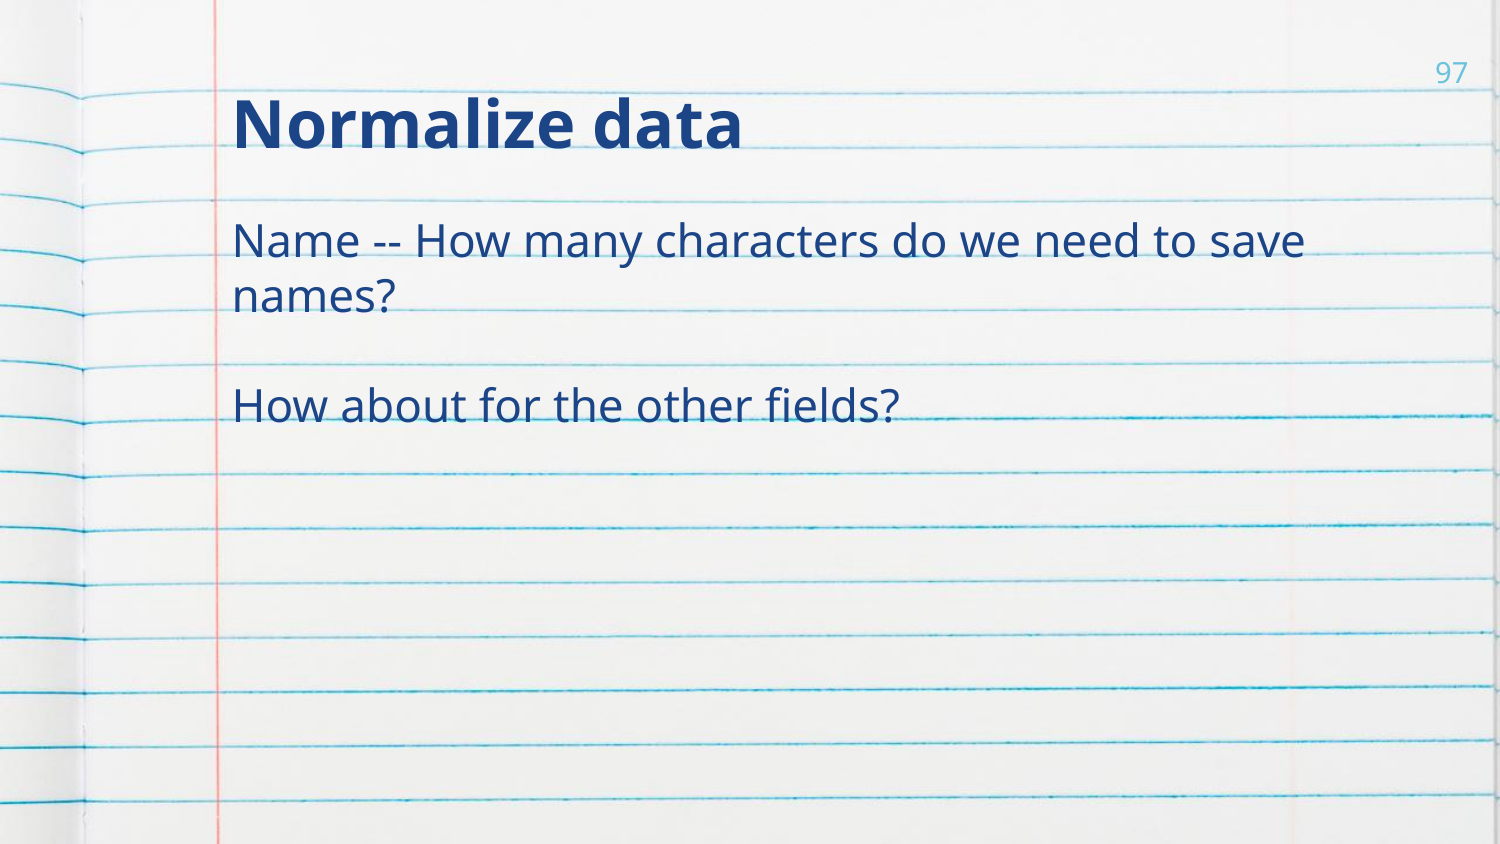

# Normalize data
Name -- How many characters do we need to save names?
How about for the other fields?